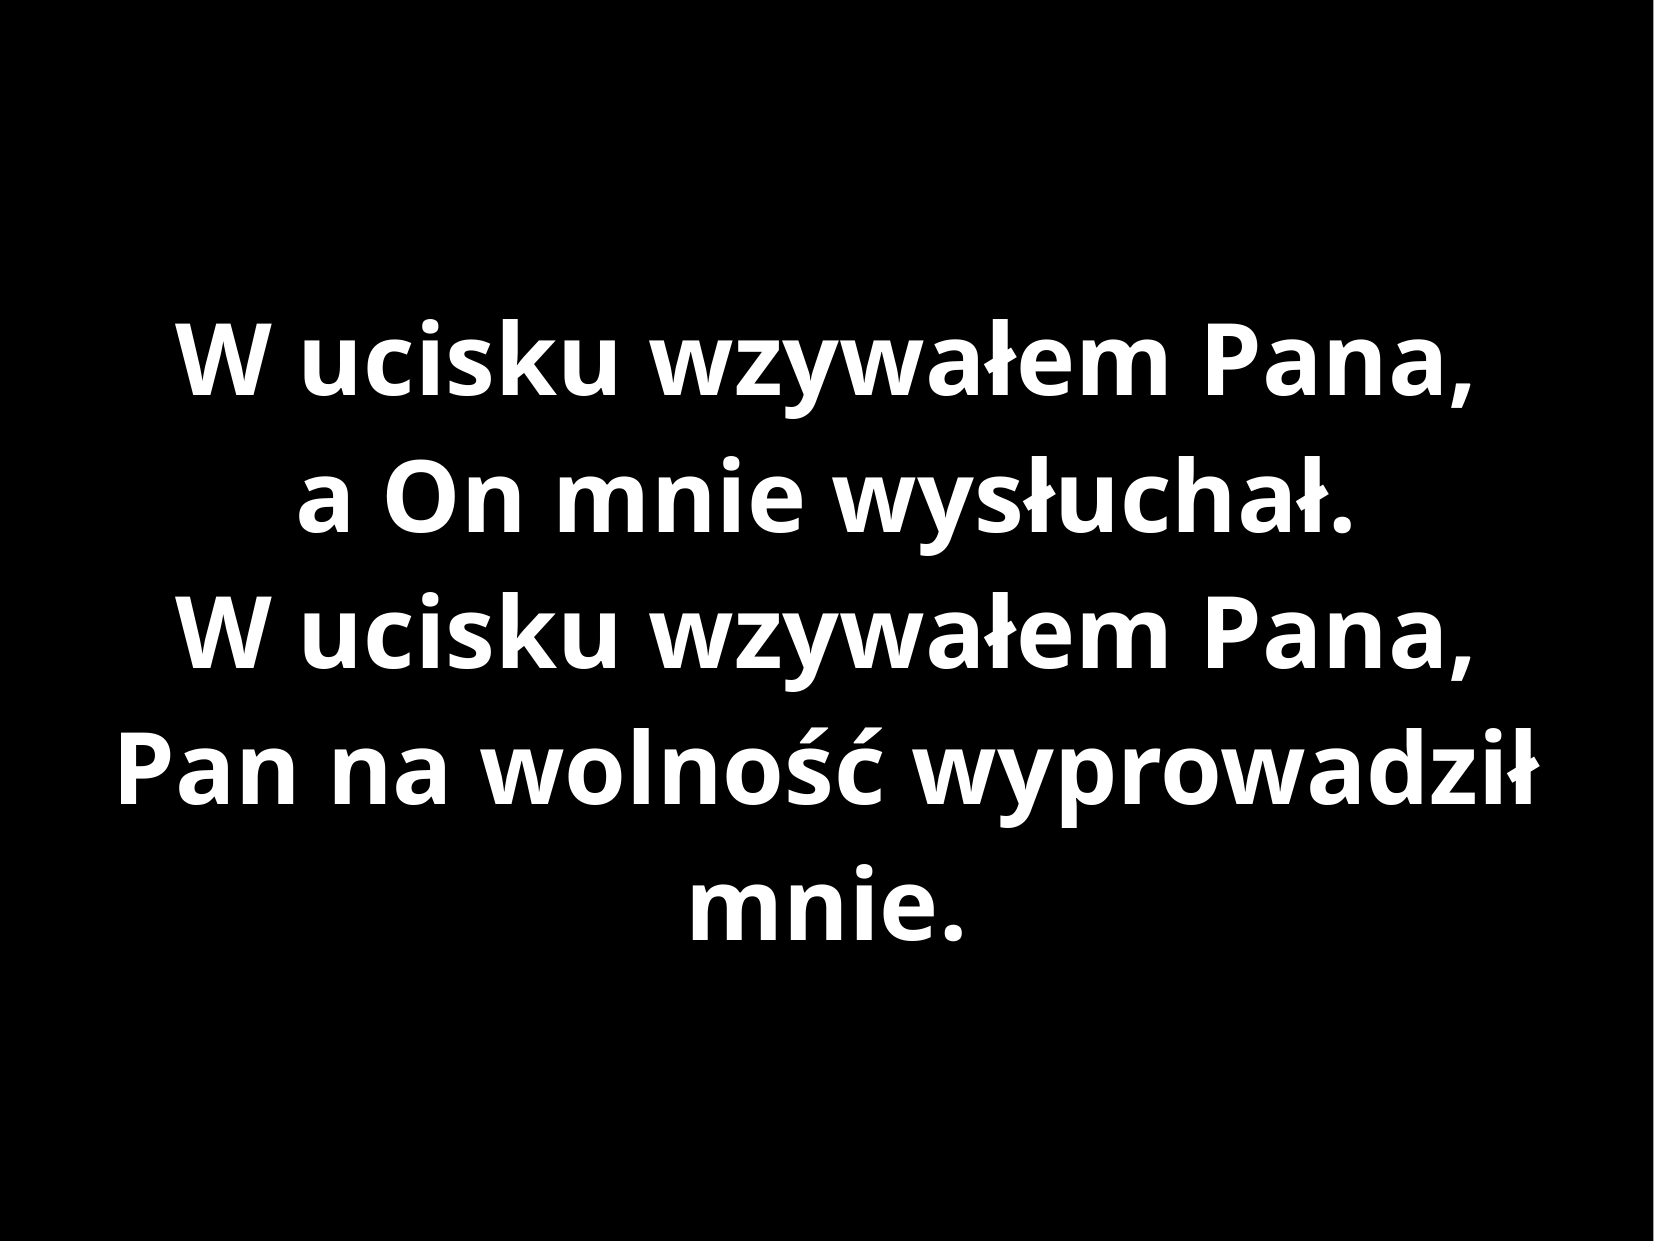

# W ucisku wzywałem Pana, a On mnie wysłuchał. W ucisku wzywałem Pana, Pan na wolność wyprowadził mnie.